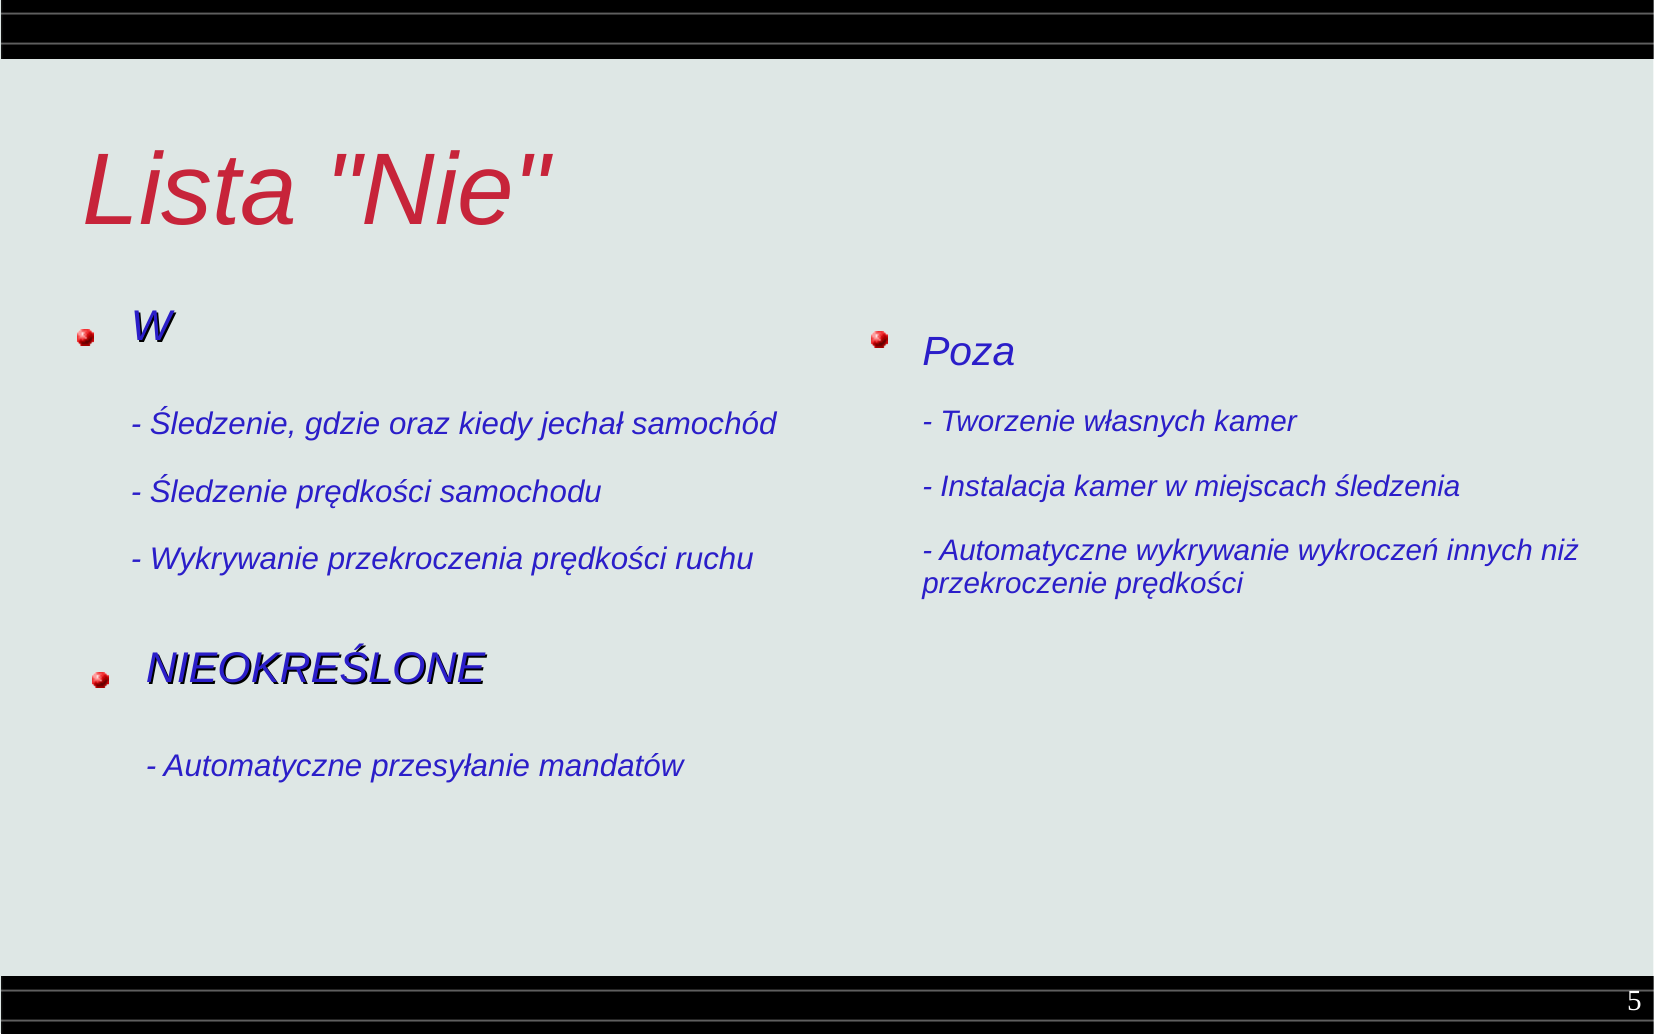

# Lista "Nie"
W
- Śledzenie, gdzie oraz kiedy jechał samochód
- Śledzenie prędkości samochodu
- Wykrywanie przekroczenia prędkości ruchu
Poza
- Tworzenie własnych kamer
- Instalacja kamer w miejscach śledzenia
- Automatyczne wykrywanie wykroczeń innych niż przekroczenie prędkości
NIEOKREŚLONE
- Automatyczne przesyłanie mandatów